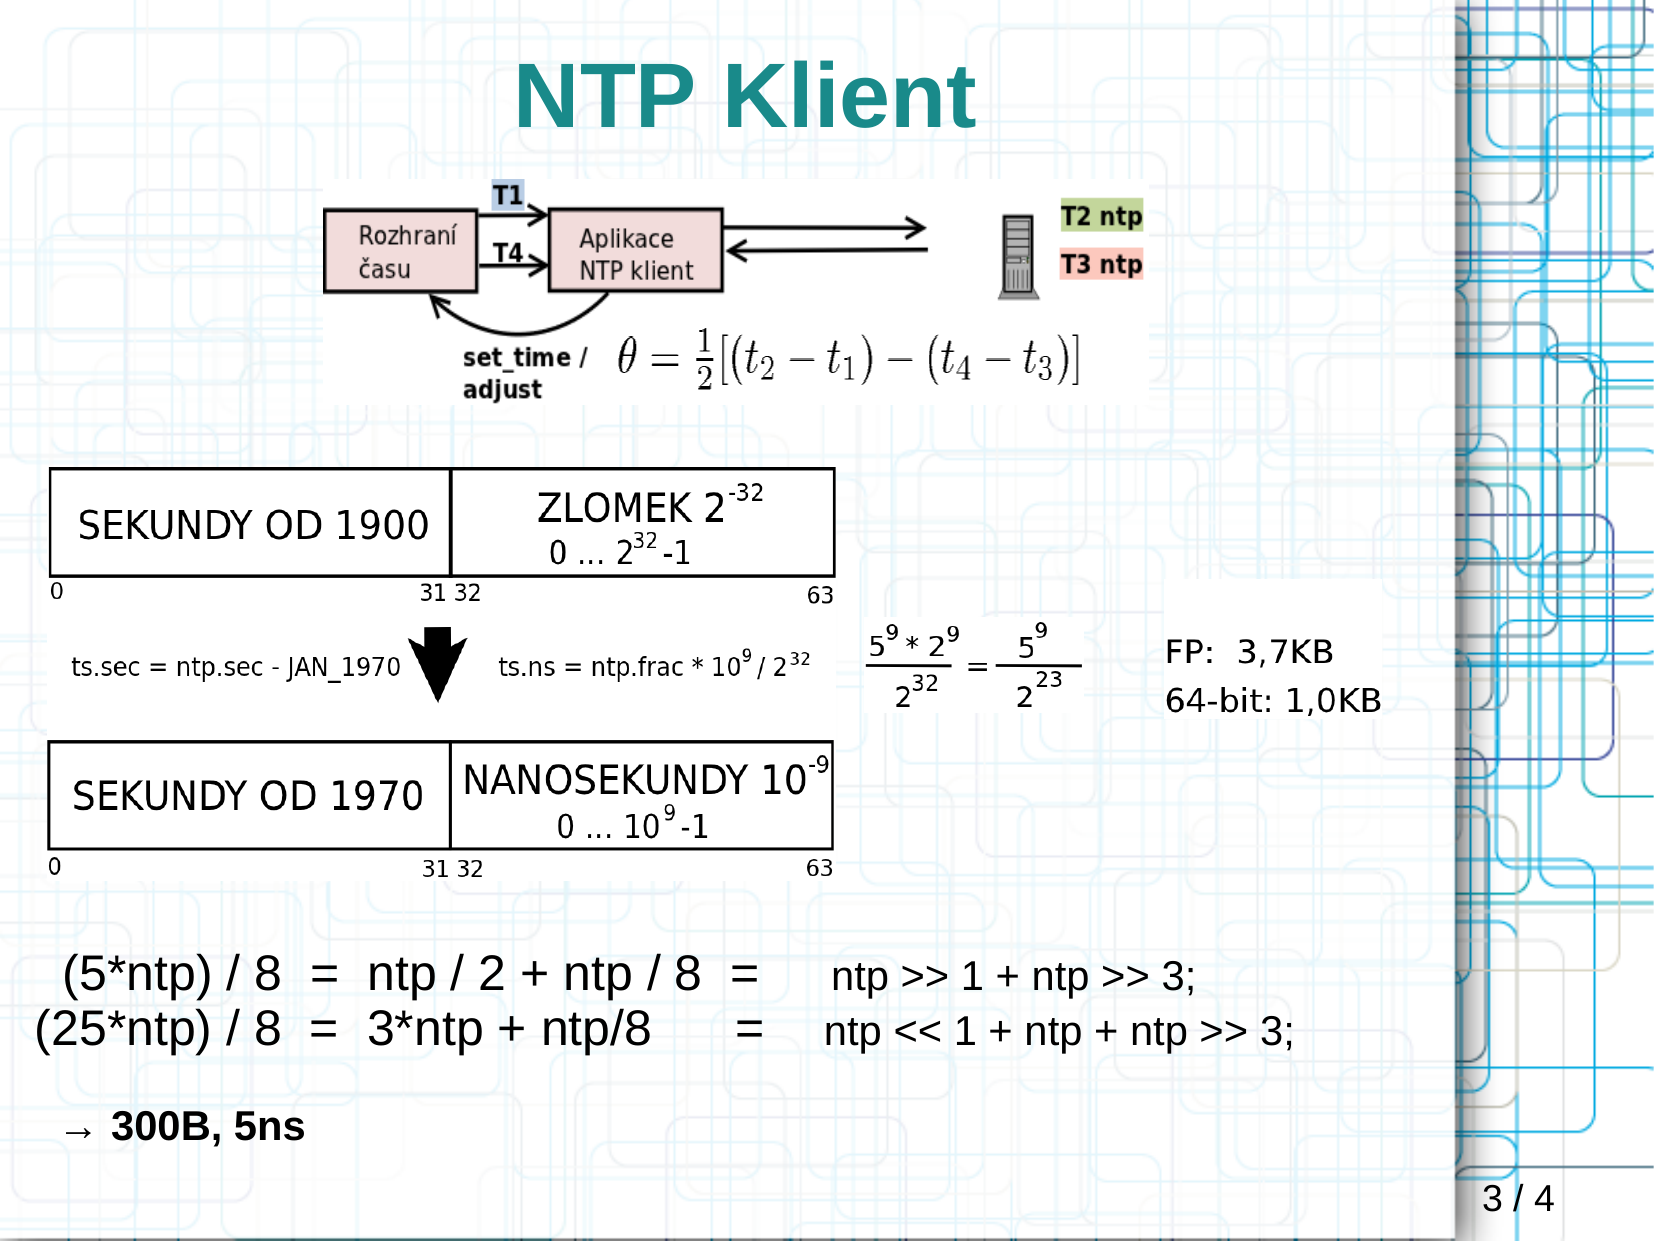

# NTP Klient
 (5*ntp) / 8 = ntp / 2 + ntp / 8 = ntp >> 1 + ntp >> 3;
(25*ntp) / 8 = 3*ntp + ntp/8 = ntp << 1 + ntp + ntp >> 3;
 → 300B, 5ns